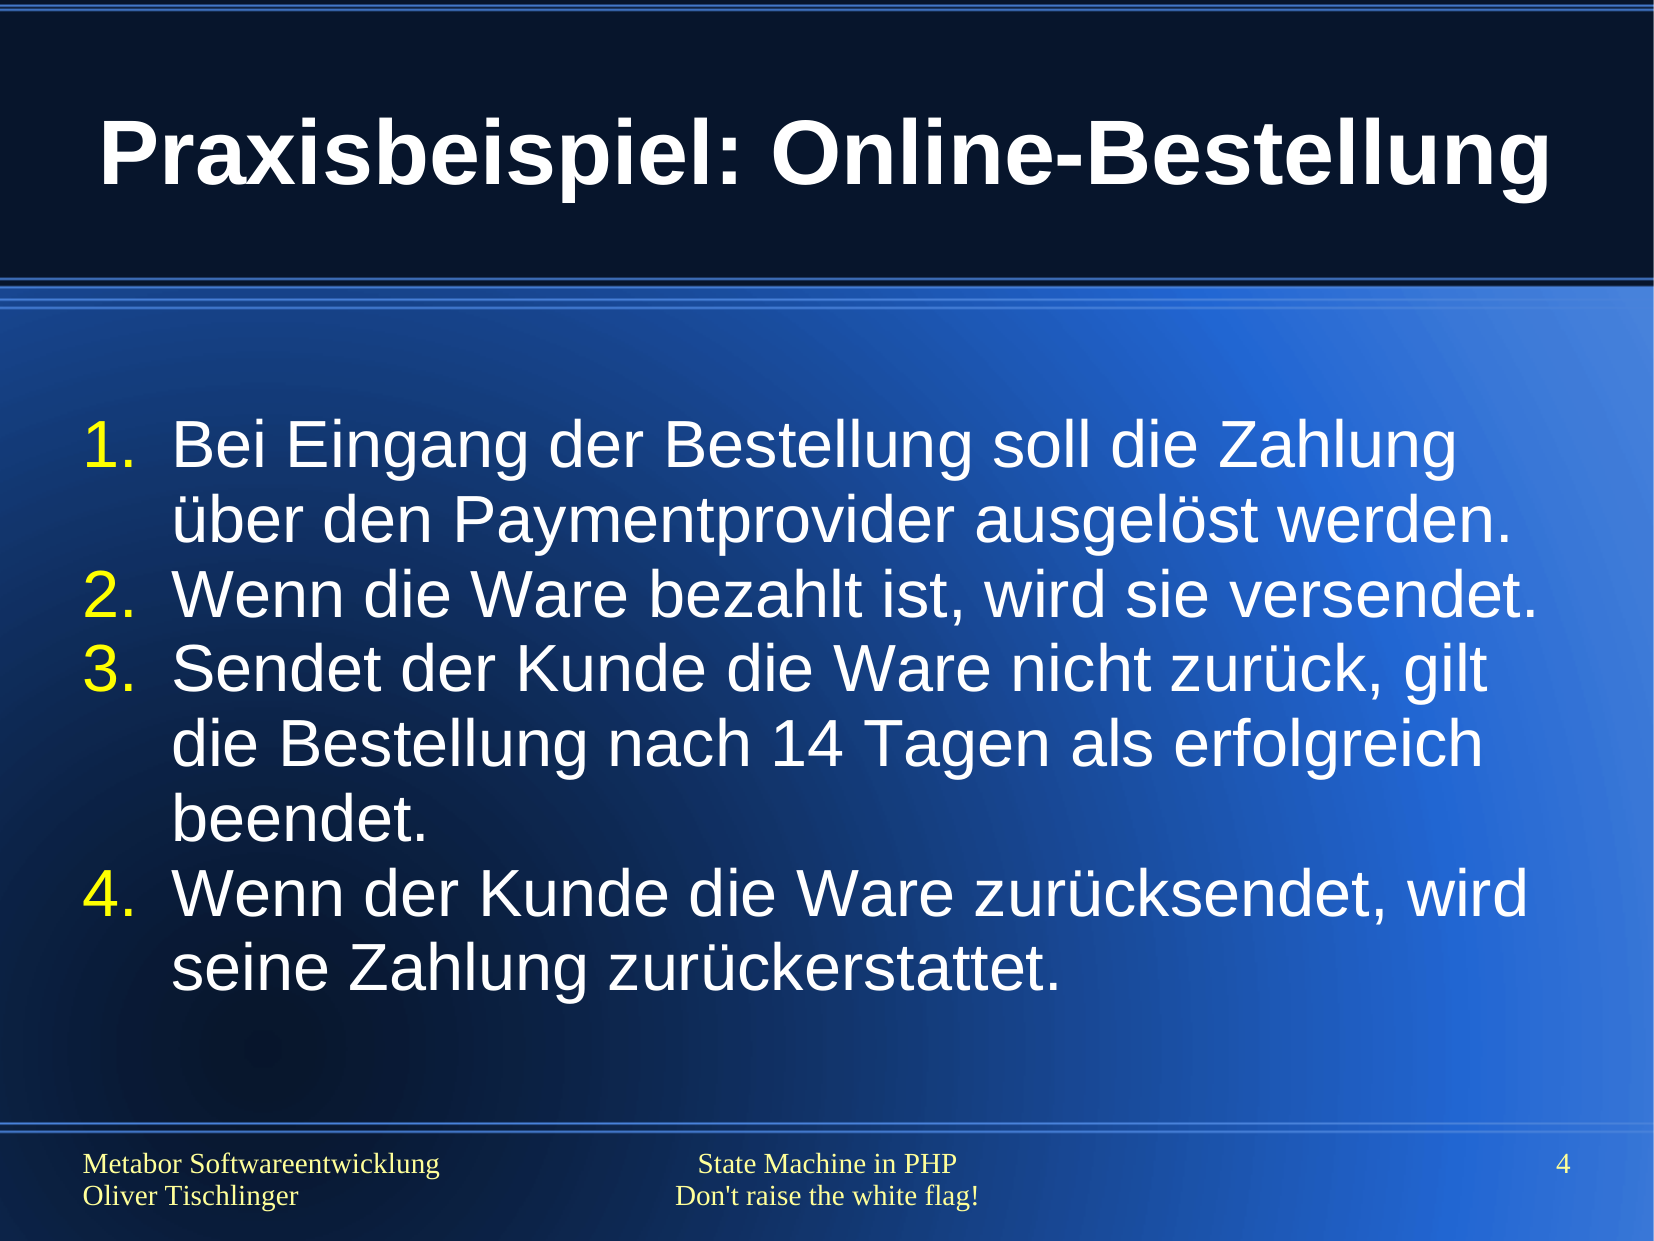

# Praxisbeispiel: Online-Bestellung
Bei Eingang der Bestellung soll die Zahlung über den Paymentprovider ausgelöst werden.
Wenn die Ware bezahlt ist, wird sie versendet.
Sendet der Kunde die Ware nicht zurück, gilt die Bestellung nach 14 Tagen als erfolgreich beendet.
Wenn der Kunde die Ware zurücksendet, wird seine Zahlung zurückerstattet.
4